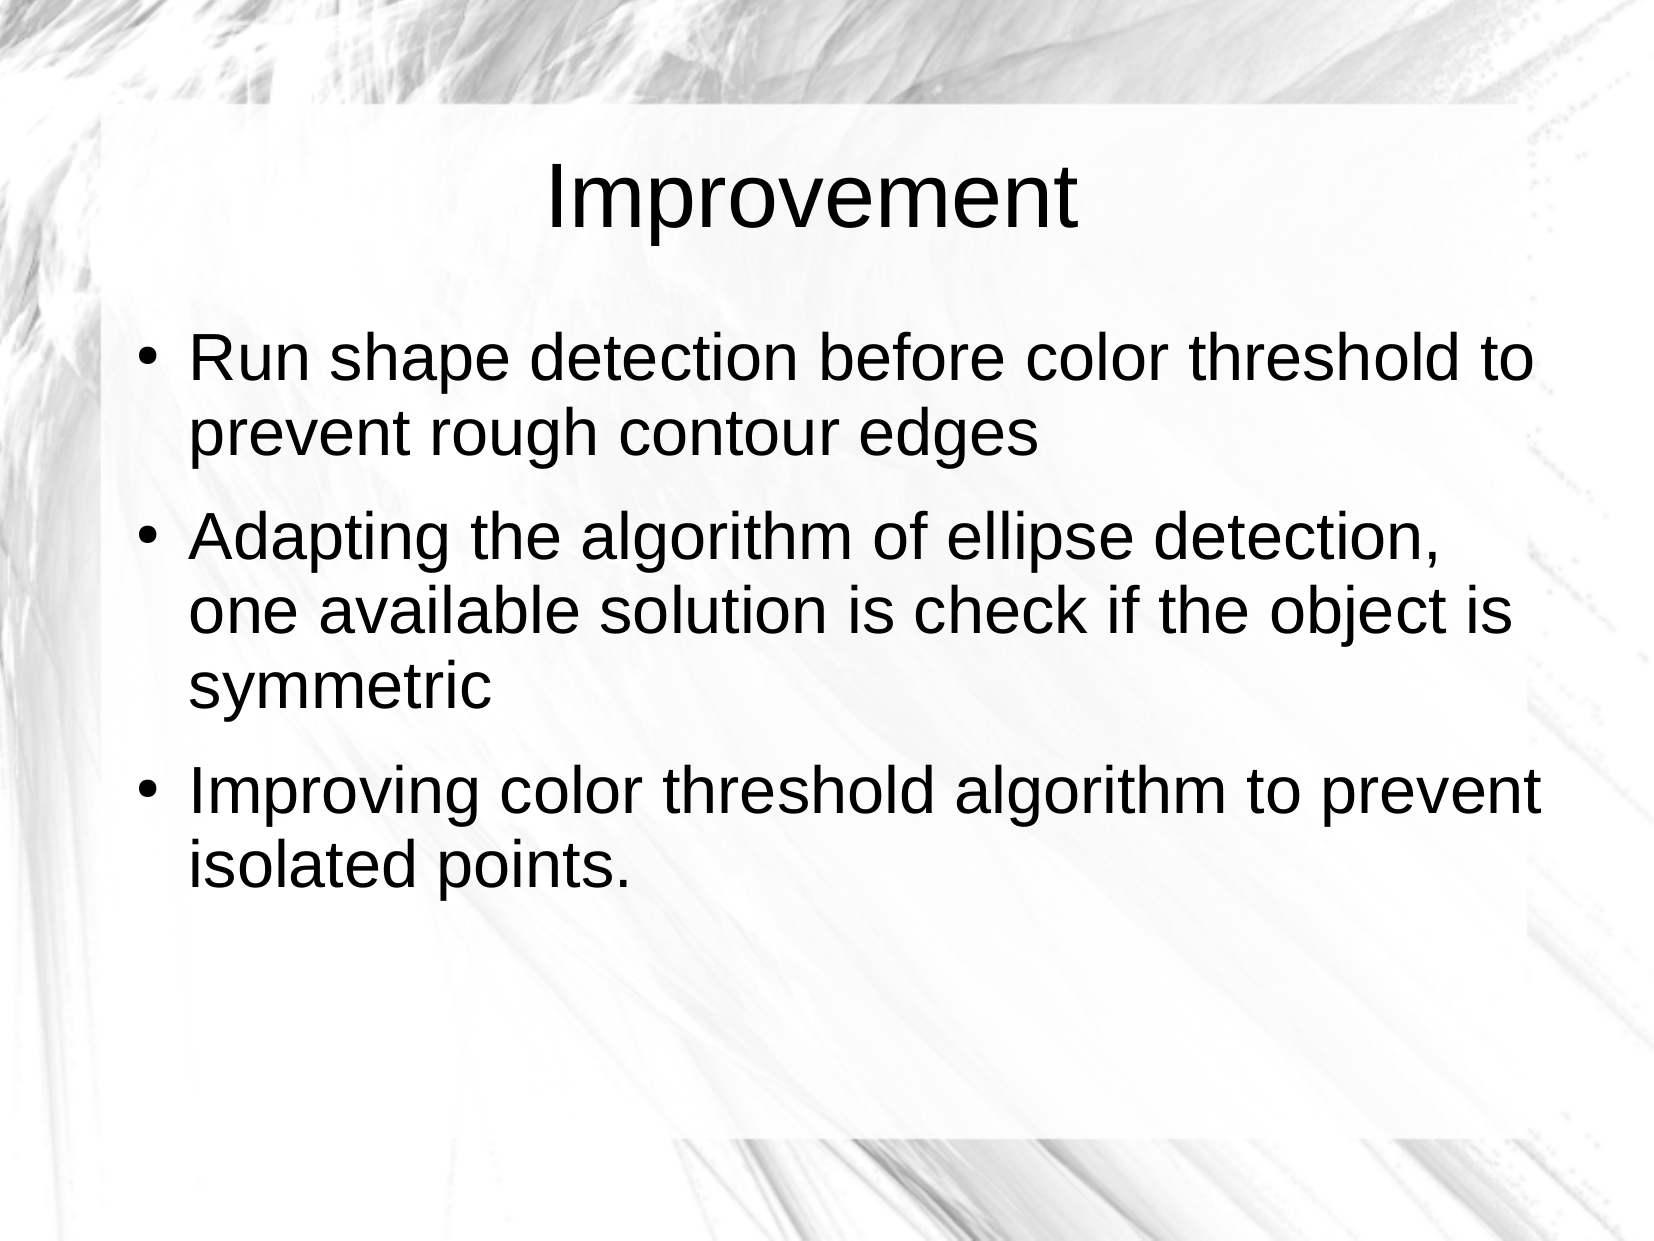

# Improvement
Run shape detection before color threshold to prevent rough contour edges
Adapting the algorithm of ellipse detection, one available solution is check if the object is symmetric
Improving color threshold algorithm to prevent isolated points.